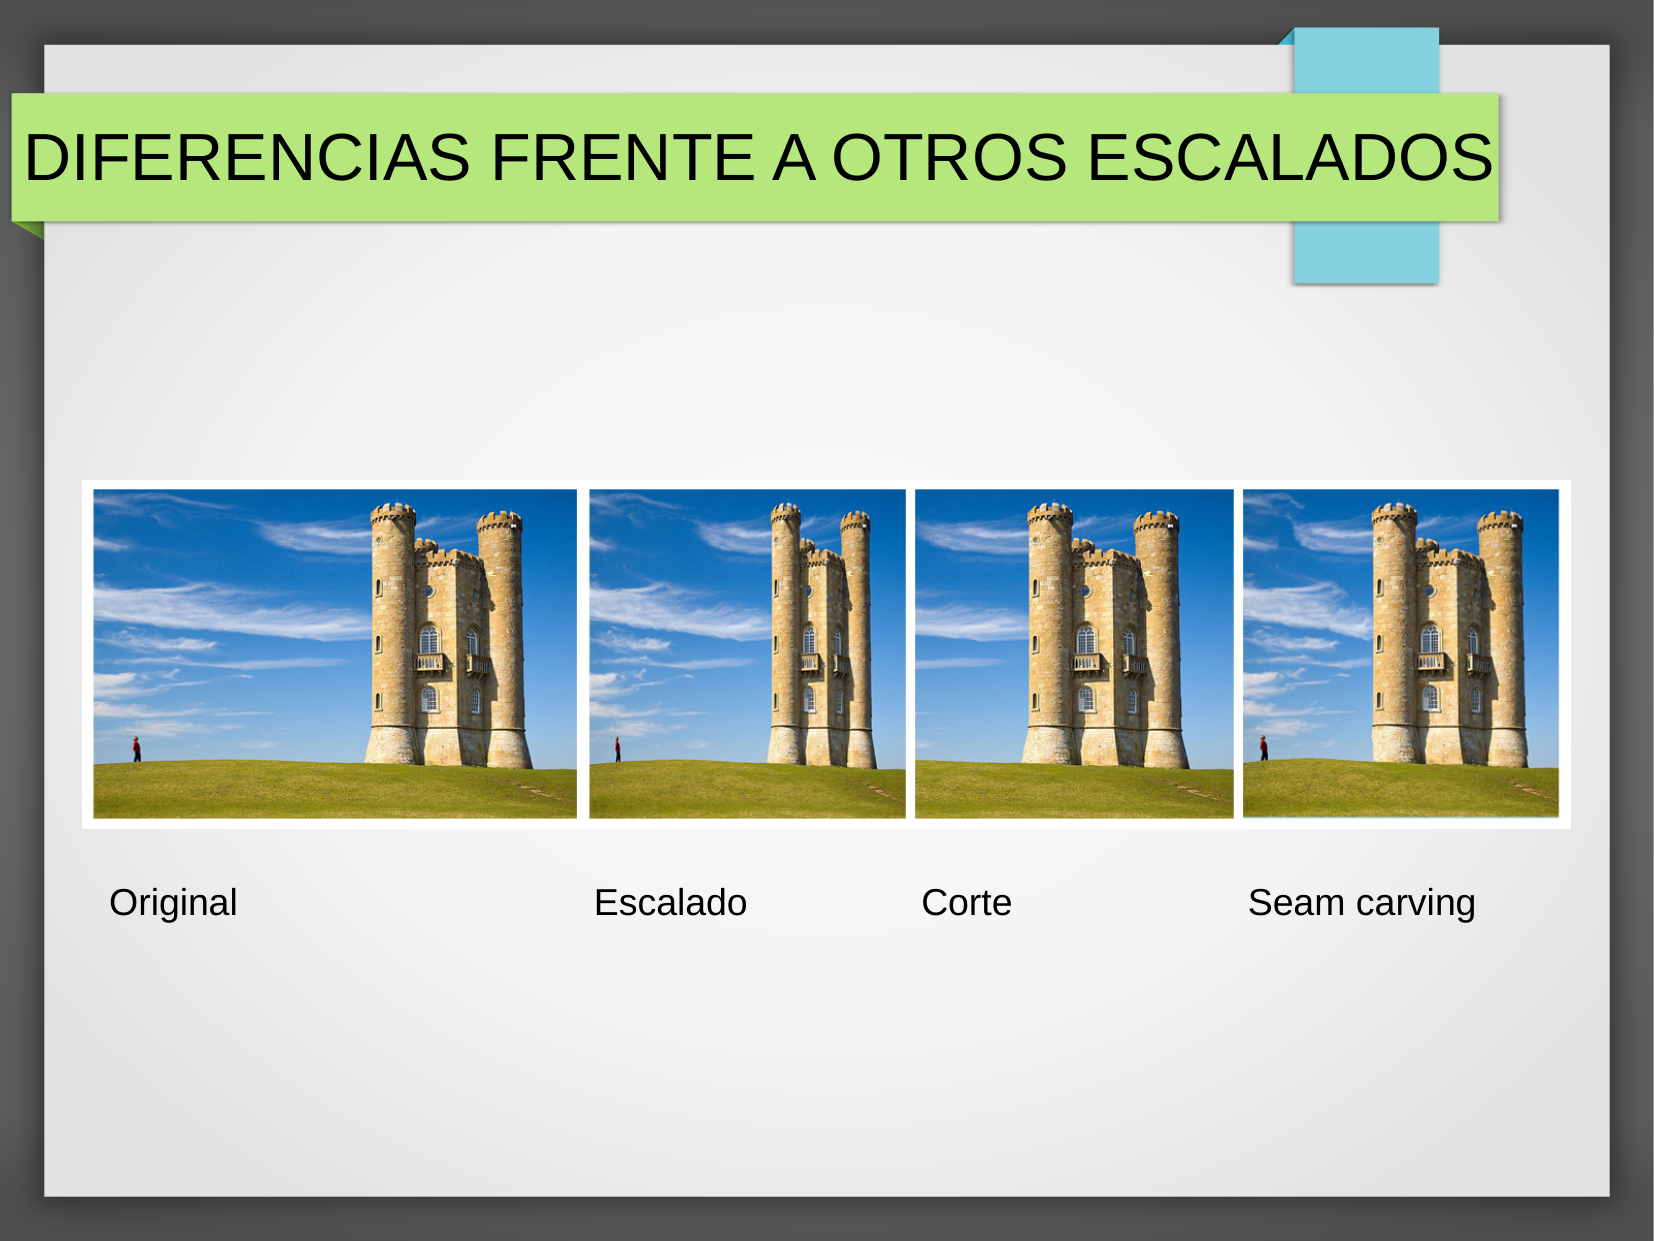

# DIFERENCIAS FRENTE A OTROS ESCALADOS
Original					 Escalado			Corte			 Seam carving